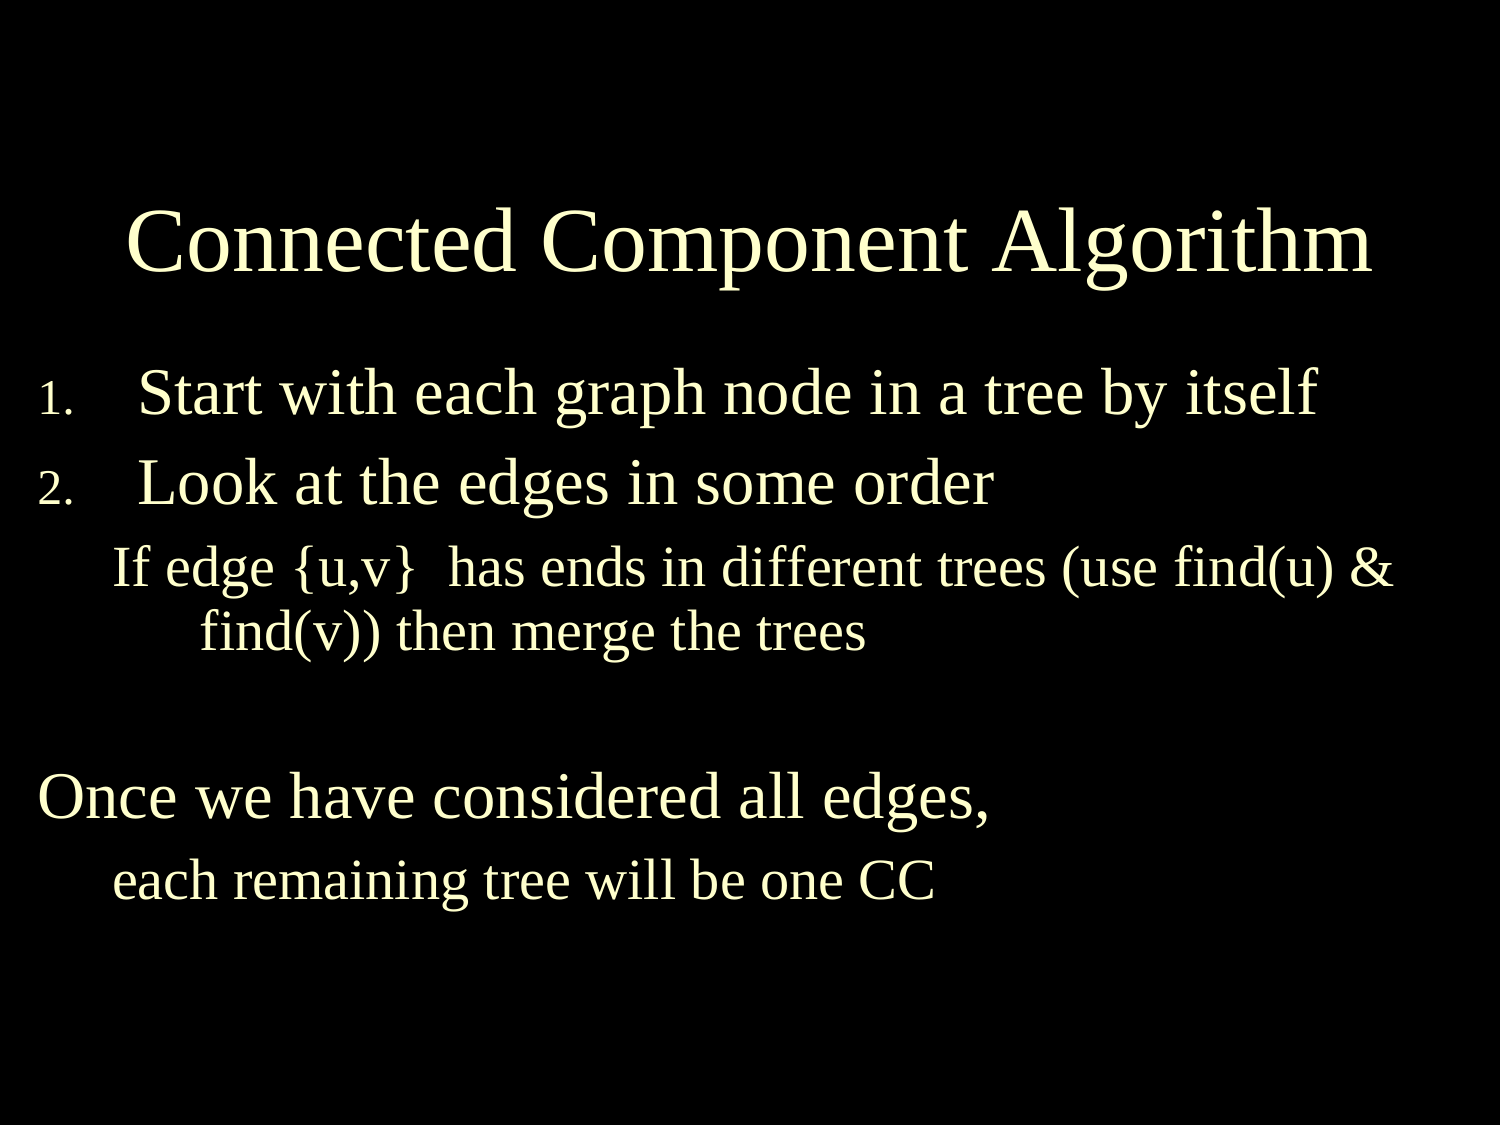

# Connected Component Algorithm
Start with each graph node in a tree by itself
Look at the edges in some order
If edge {u,v} has ends in different trees (use find(u) & find(v)) then merge the trees
Once we have considered all edges,
each remaining tree will be one CC